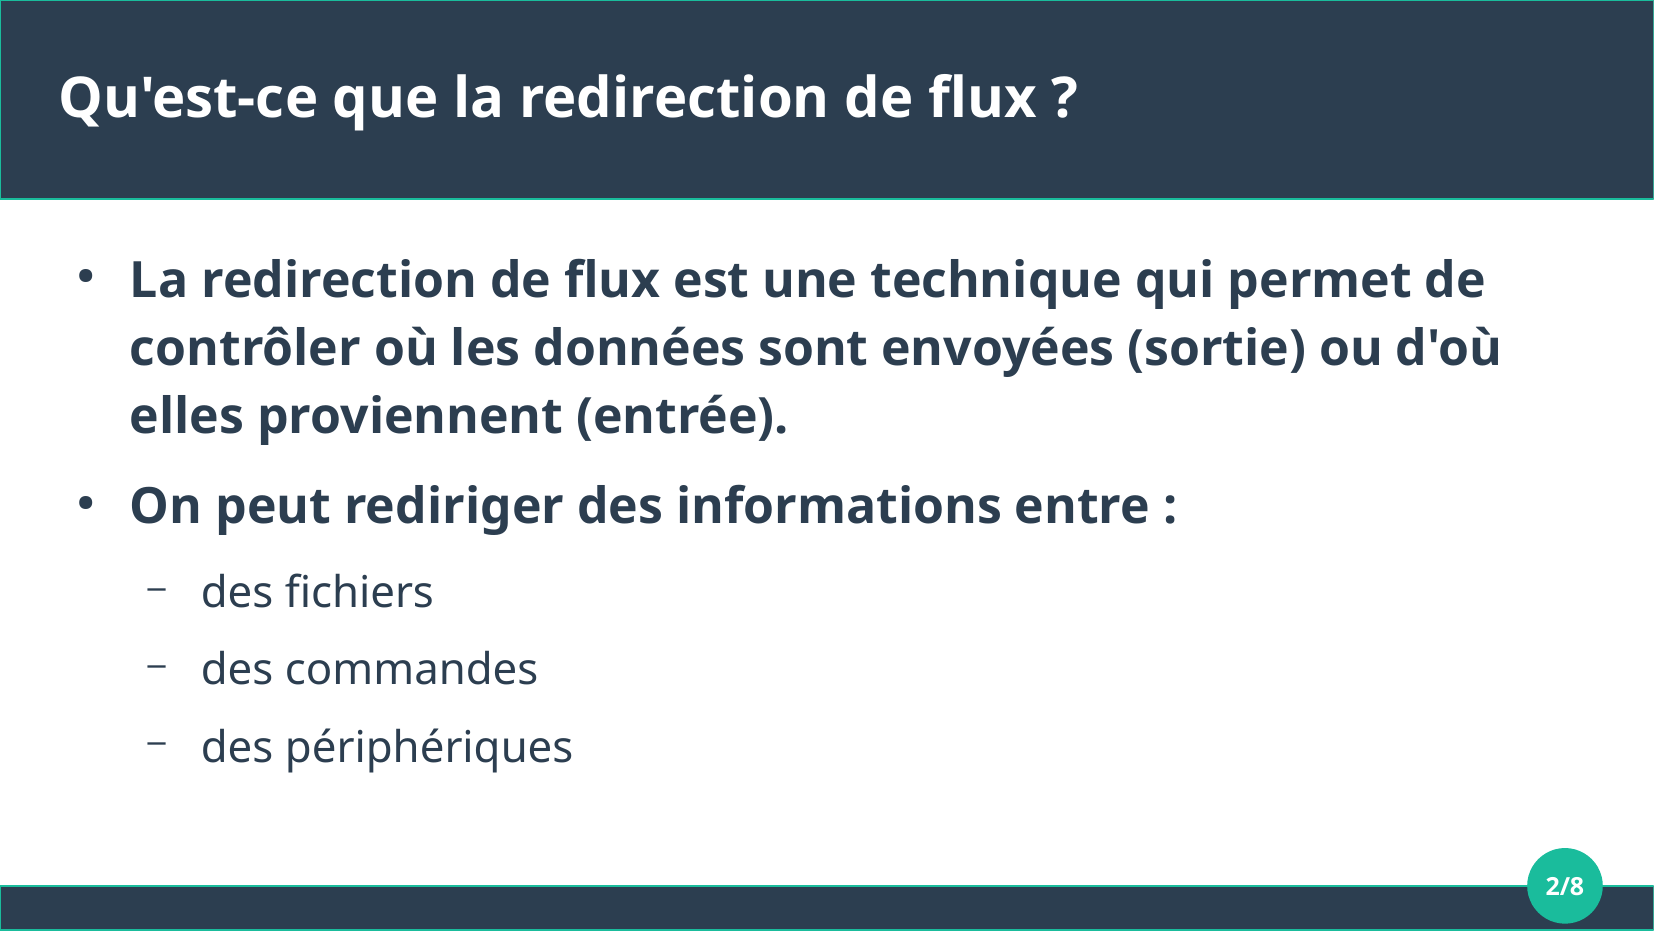

# Qu'est-ce que la redirection de flux ?
La redirection de flux est une technique qui permet de contrôler où les données sont envoyées (sortie) ou d'où elles proviennent (entrée).
On peut rediriger des informations entre :
des fichiers
des commandes
des périphériques
2